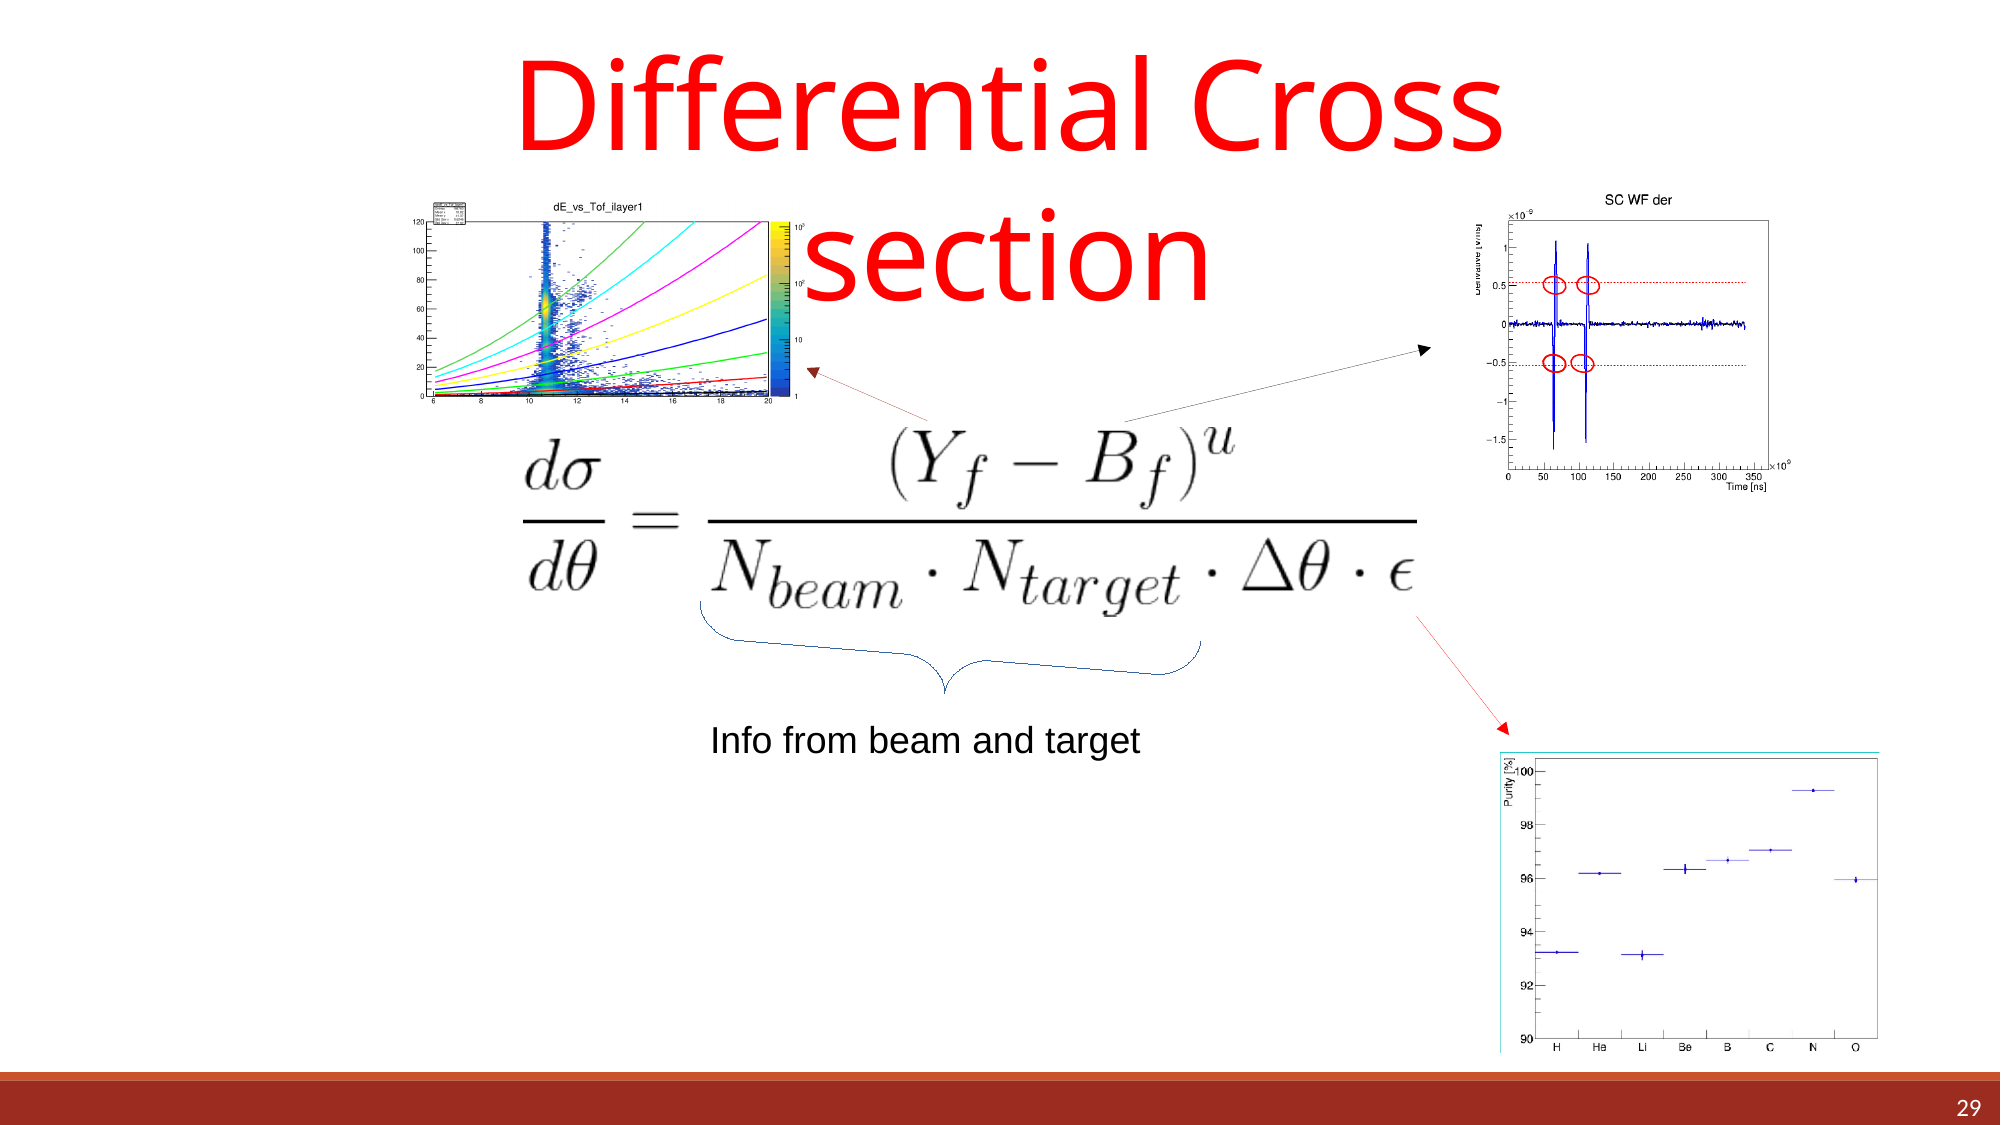

Differential Cross section
Info from beam and target